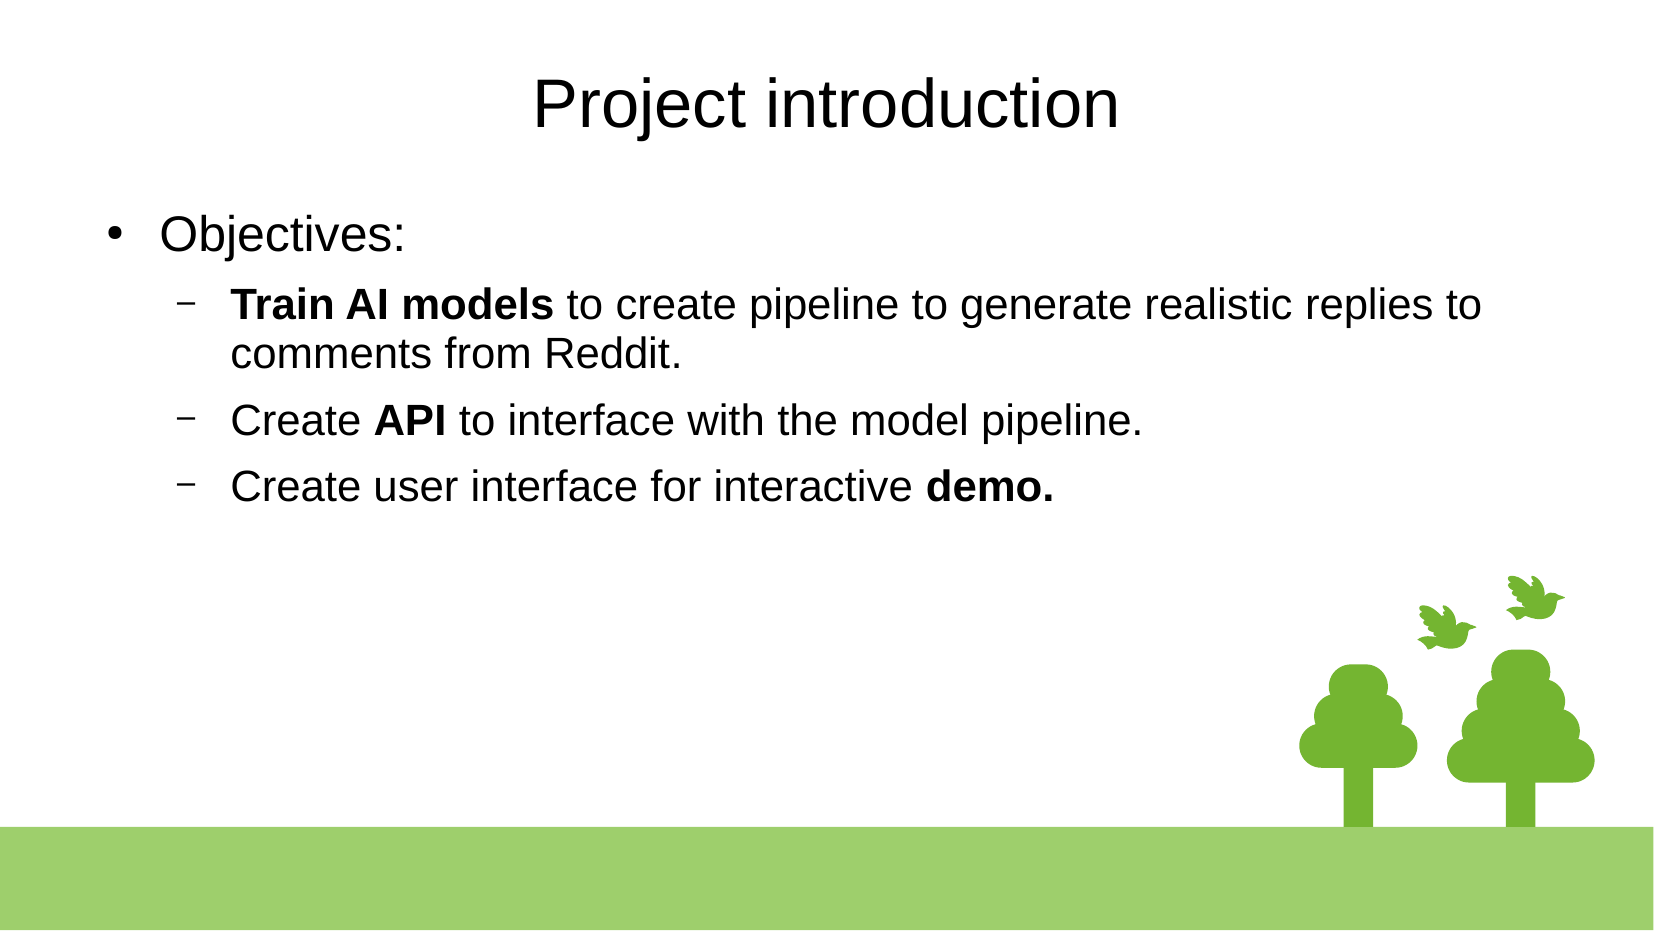

# Project introduction
Objectives:
Train AI models to create pipeline to generate realistic replies to comments from Reddit.
Create API to interface with the model pipeline.
Create user interface for interactive demo.